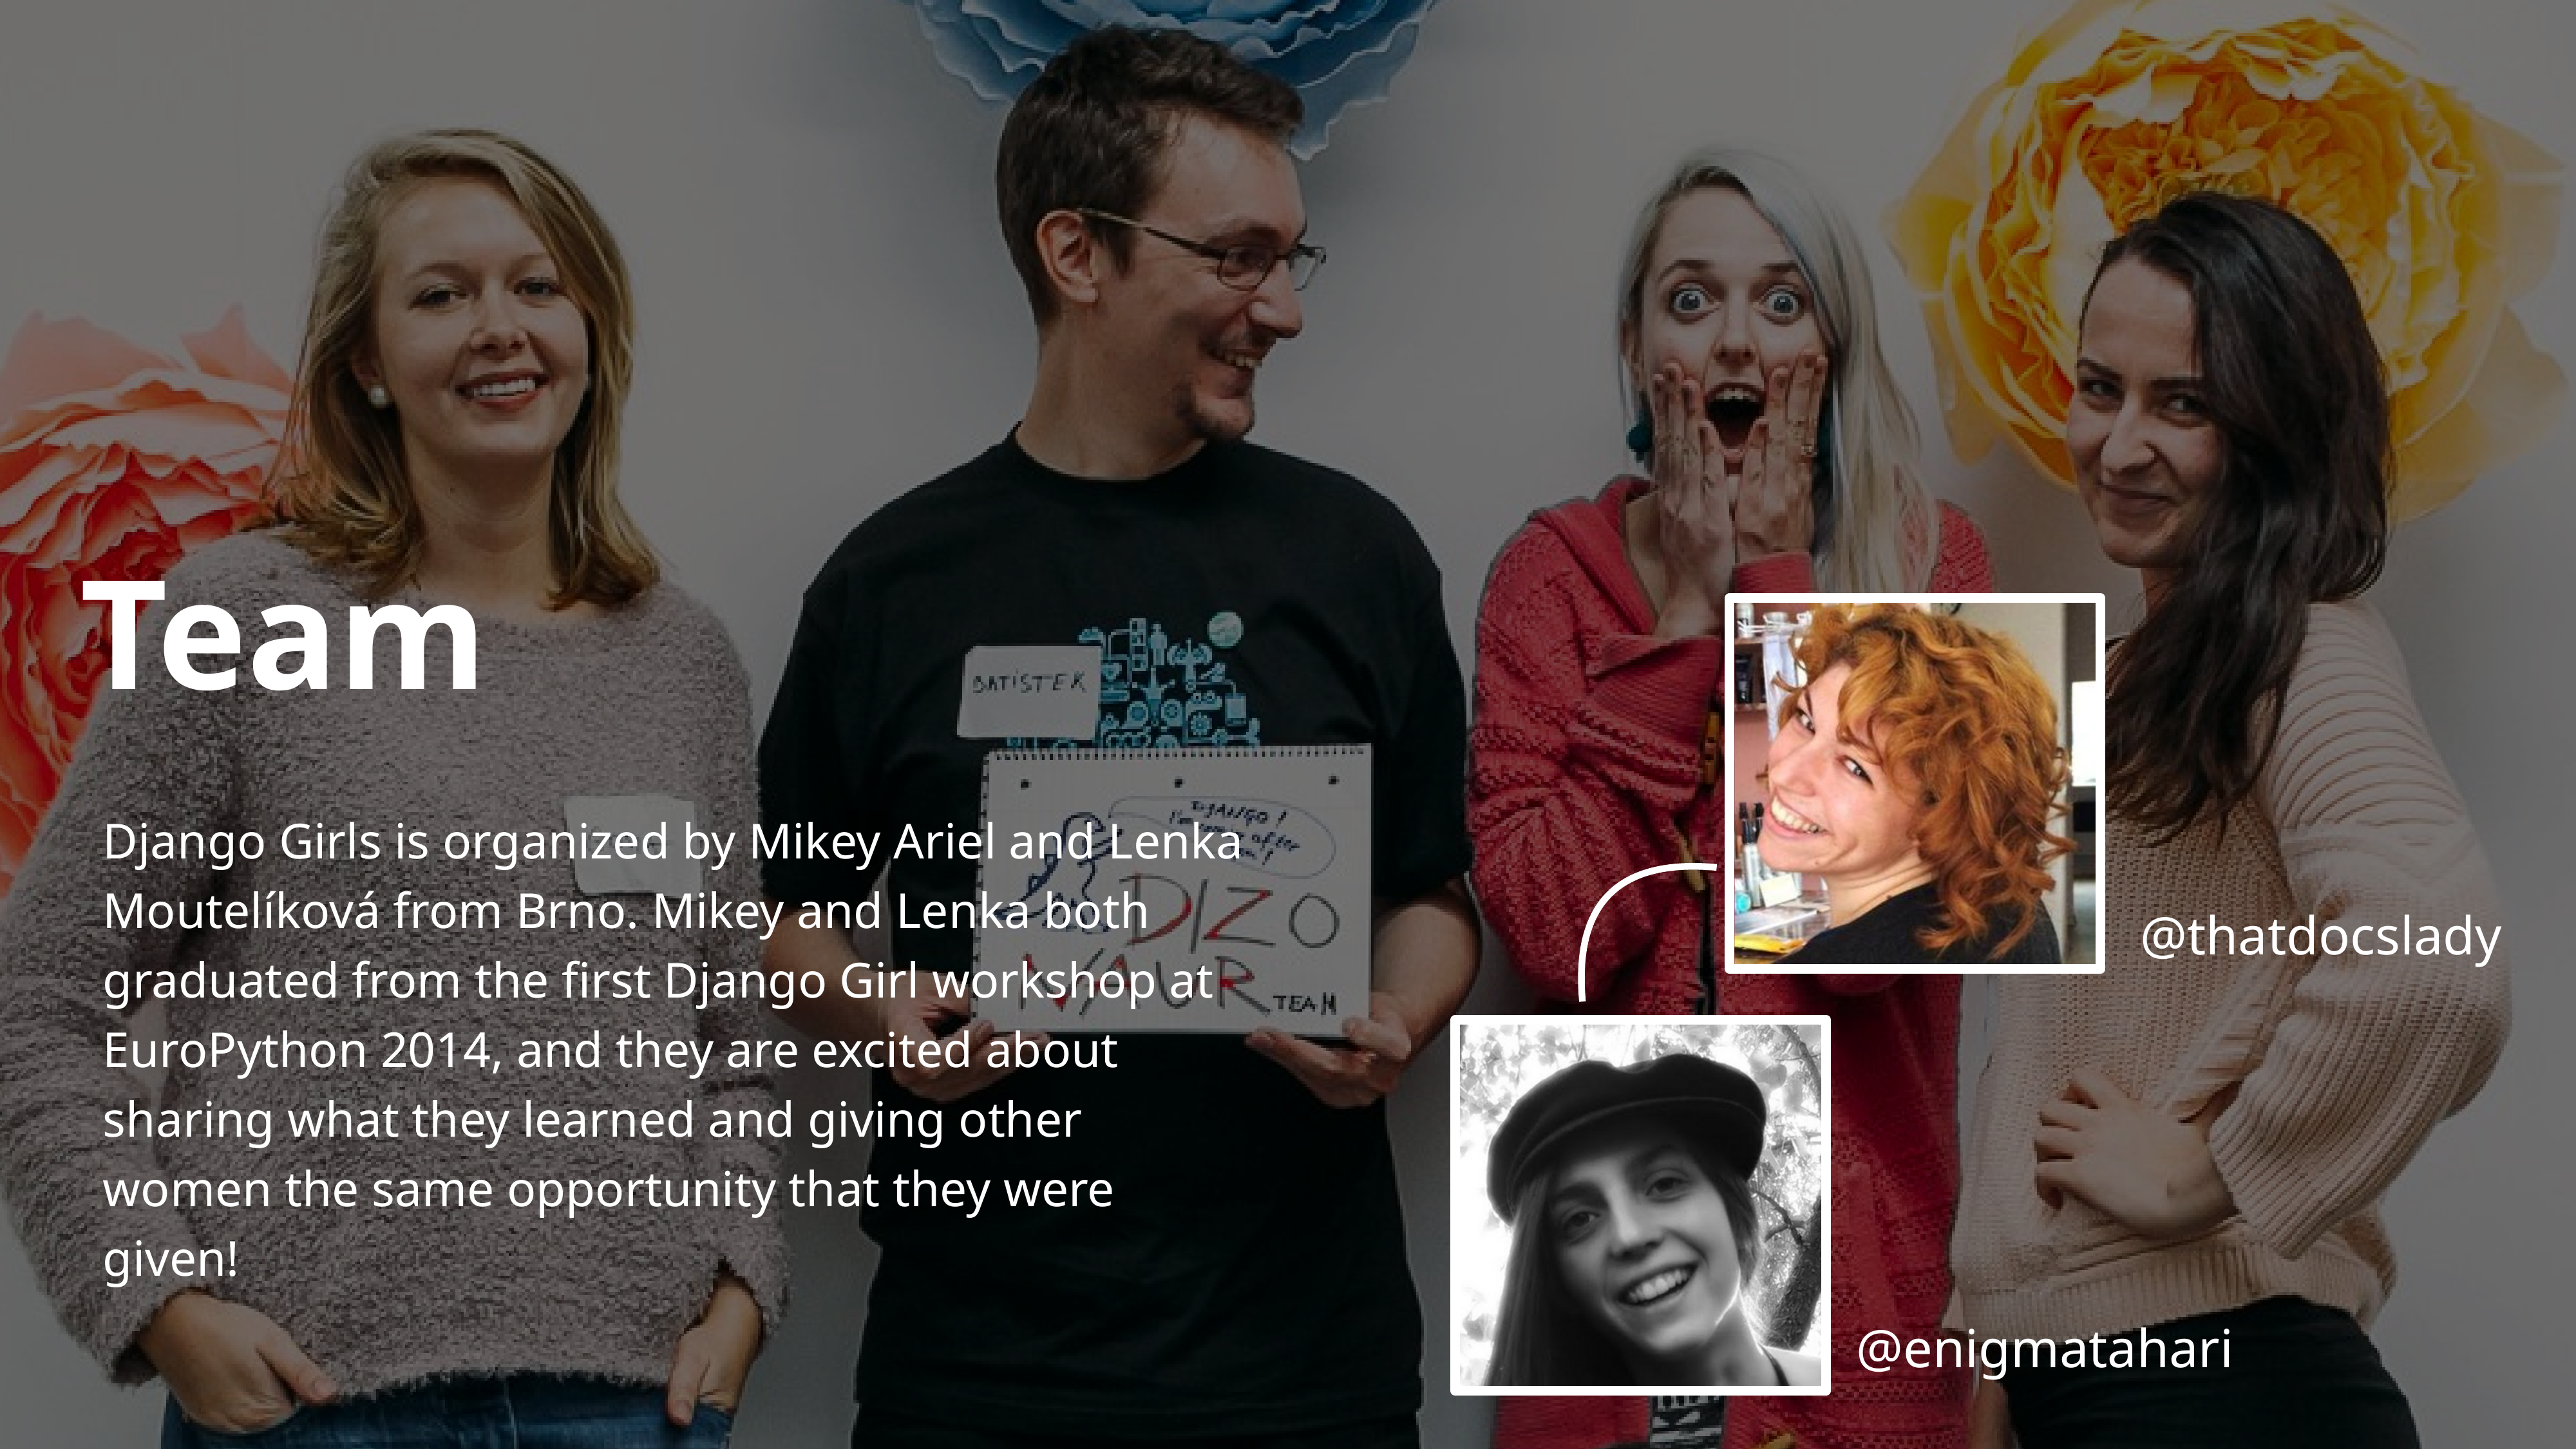

# Team
Django Girls is organized by Mikey Ariel and Lenka Moutelíková from Brno. Mikey and Lenka both graduated from the first Django Girl workshop at EuroPython 2014, and they are excited about sharing what they learned and giving other women the same opportunity that they were given!
@thatdocslady
@enigmatahari